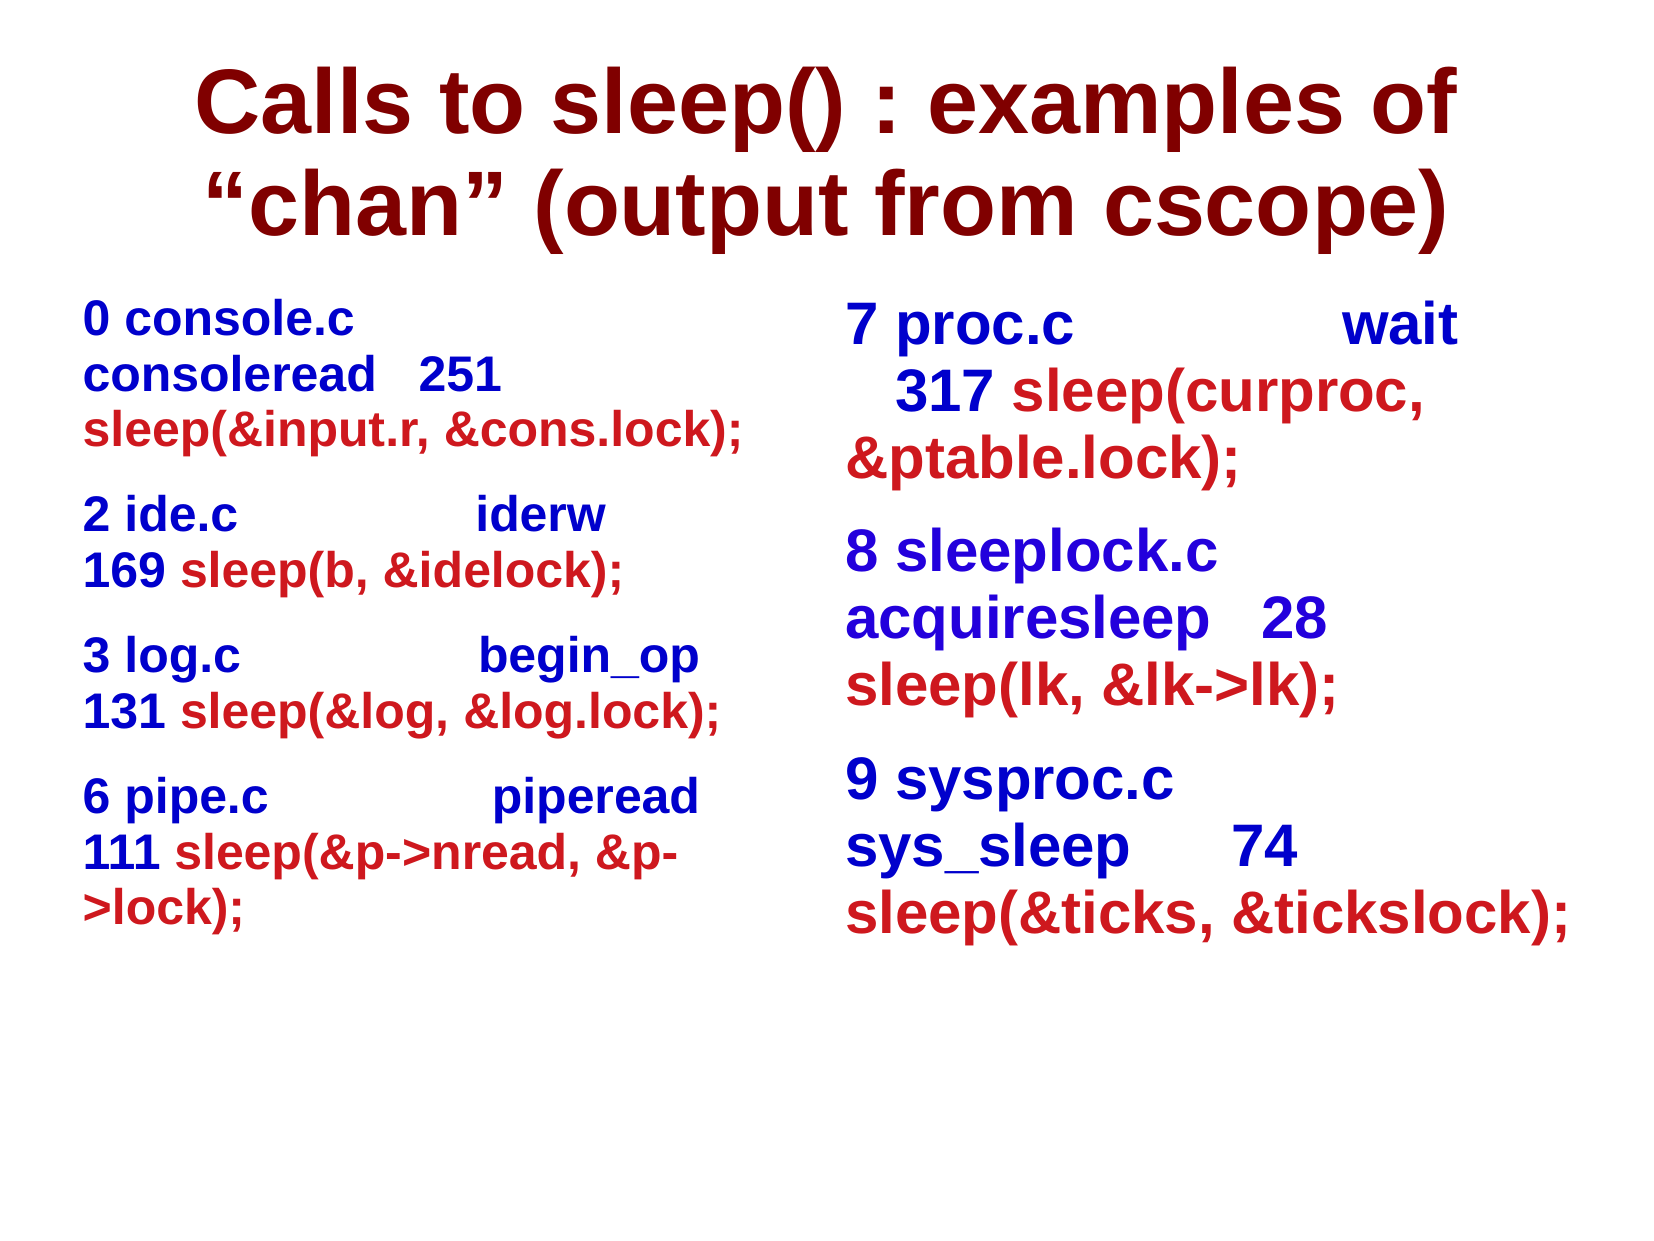

# Calls to sleep() : examples of “chan” (output from cscope)
0 console.c consoleread 251 sleep(&input.r, &cons.lock);
2 ide.c iderw 169 sleep(b, &idelock);
3 log.c begin_op 131 sleep(&log, &log.lock);
6 pipe.c piperead 111 sleep(&p->nread, &p->lock);
7 proc.c wait 317 sleep(curproc, &ptable.lock);
8 sleeplock.c acquiresleep 28 sleep(lk, &lk->lk);
9 sysproc.c sys_sleep 74 sleep(&ticks, &tickslock);